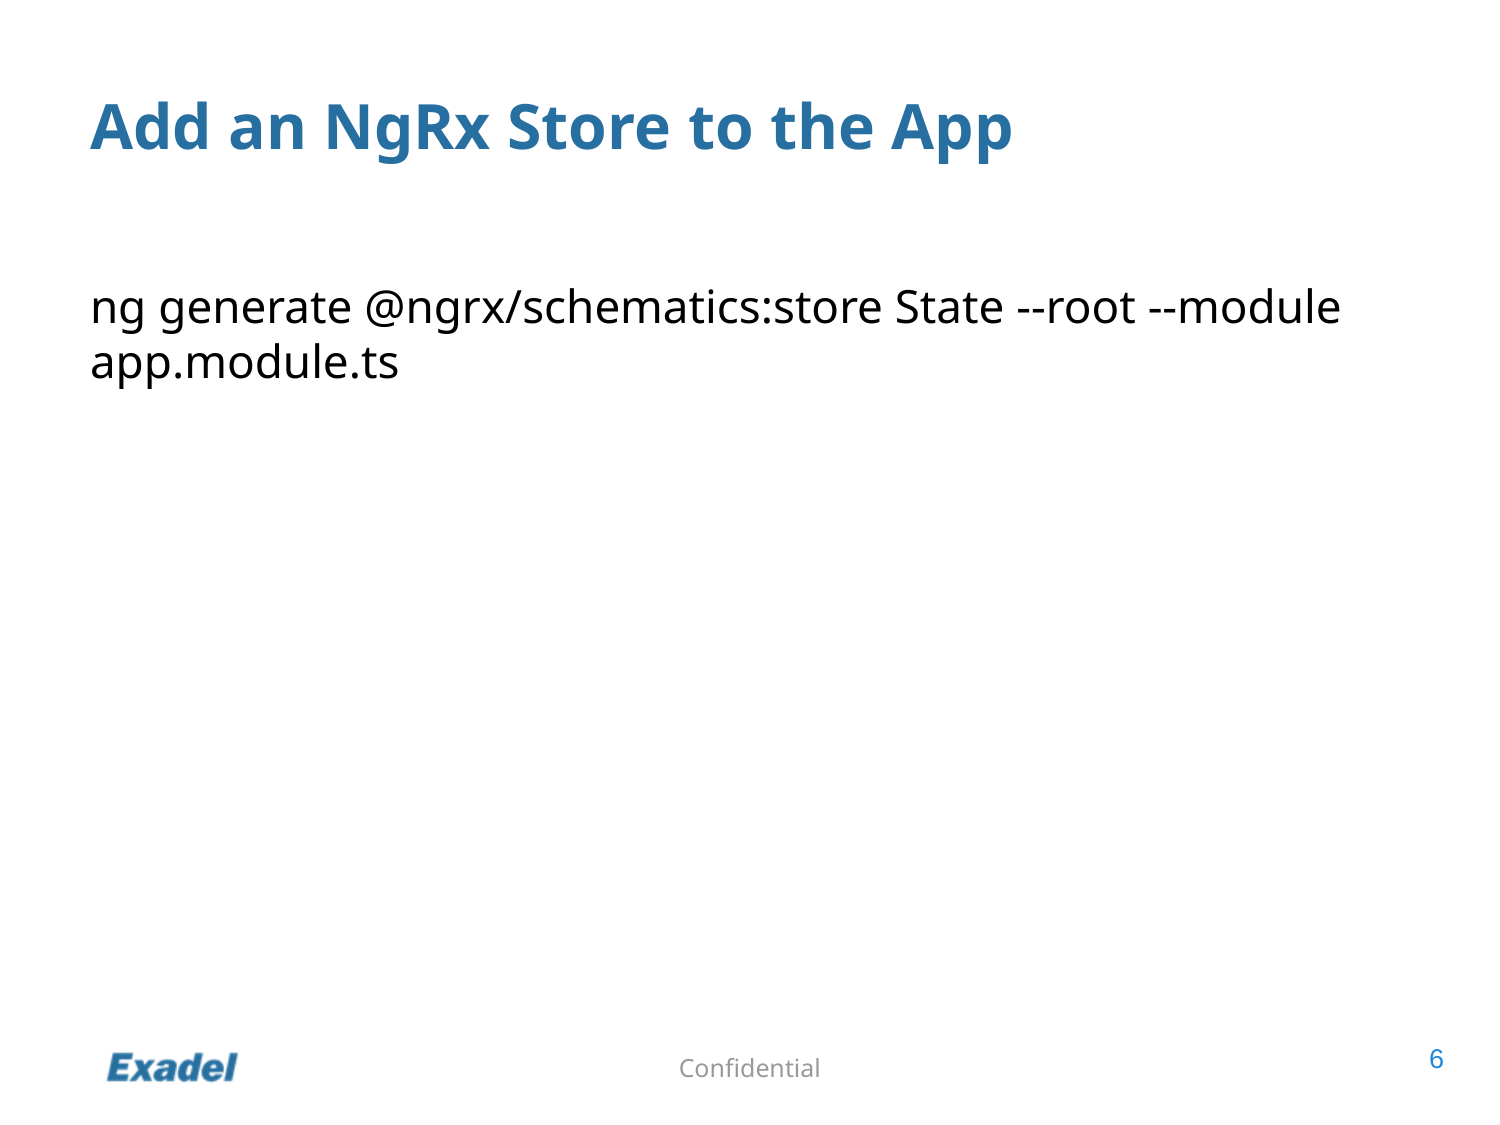

# Add an NgRx Store to the App
ng generate @ngrx/schematics:store State --root --module app.module.ts